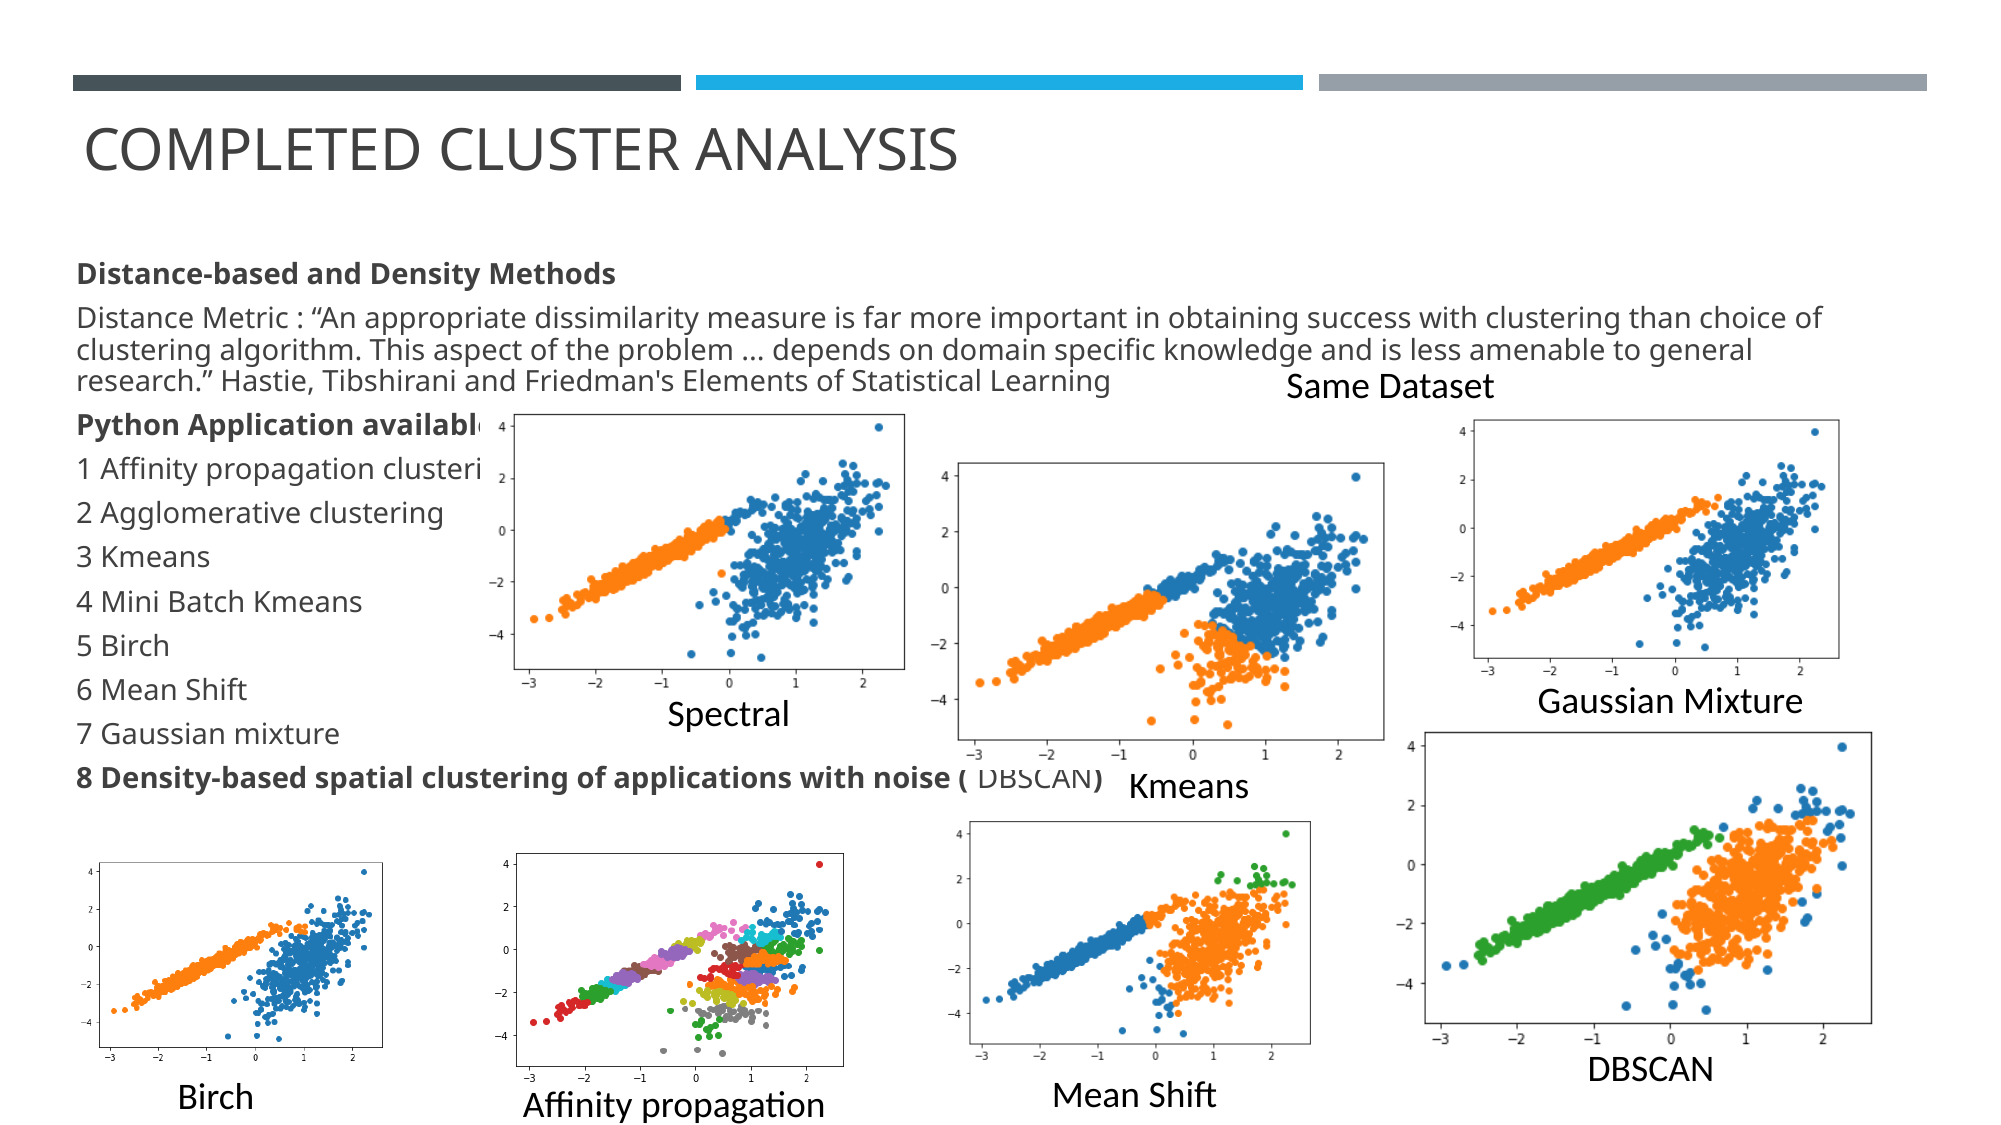

# COMPLETED Cluster Analysis
Distance-based and Density Methods
Distance Metric : “An appropriate dissimilarity measure is far more important in obtaining success with clustering than choice of clustering algorithm. This aspect of the problem ... depends on domain specific knowledge and is less amenable to general research.” Hastie, Tibshirani and Friedman's Elements of Statistical Learning
Python Application available:
1 Affinity propagation clustering
2 Agglomerative clustering
3 Kmeans
4 Mini Batch Kmeans
5 Birch
6 Mean Shift
7 Gaussian mixture
8 Density-based spatial clustering of applications with noise ( DBSCAN)
Same Dataset
Gaussian Mixture
Spectral
Kmeans
DBSCAN
Mean Shift
Birch
Affinity propagation